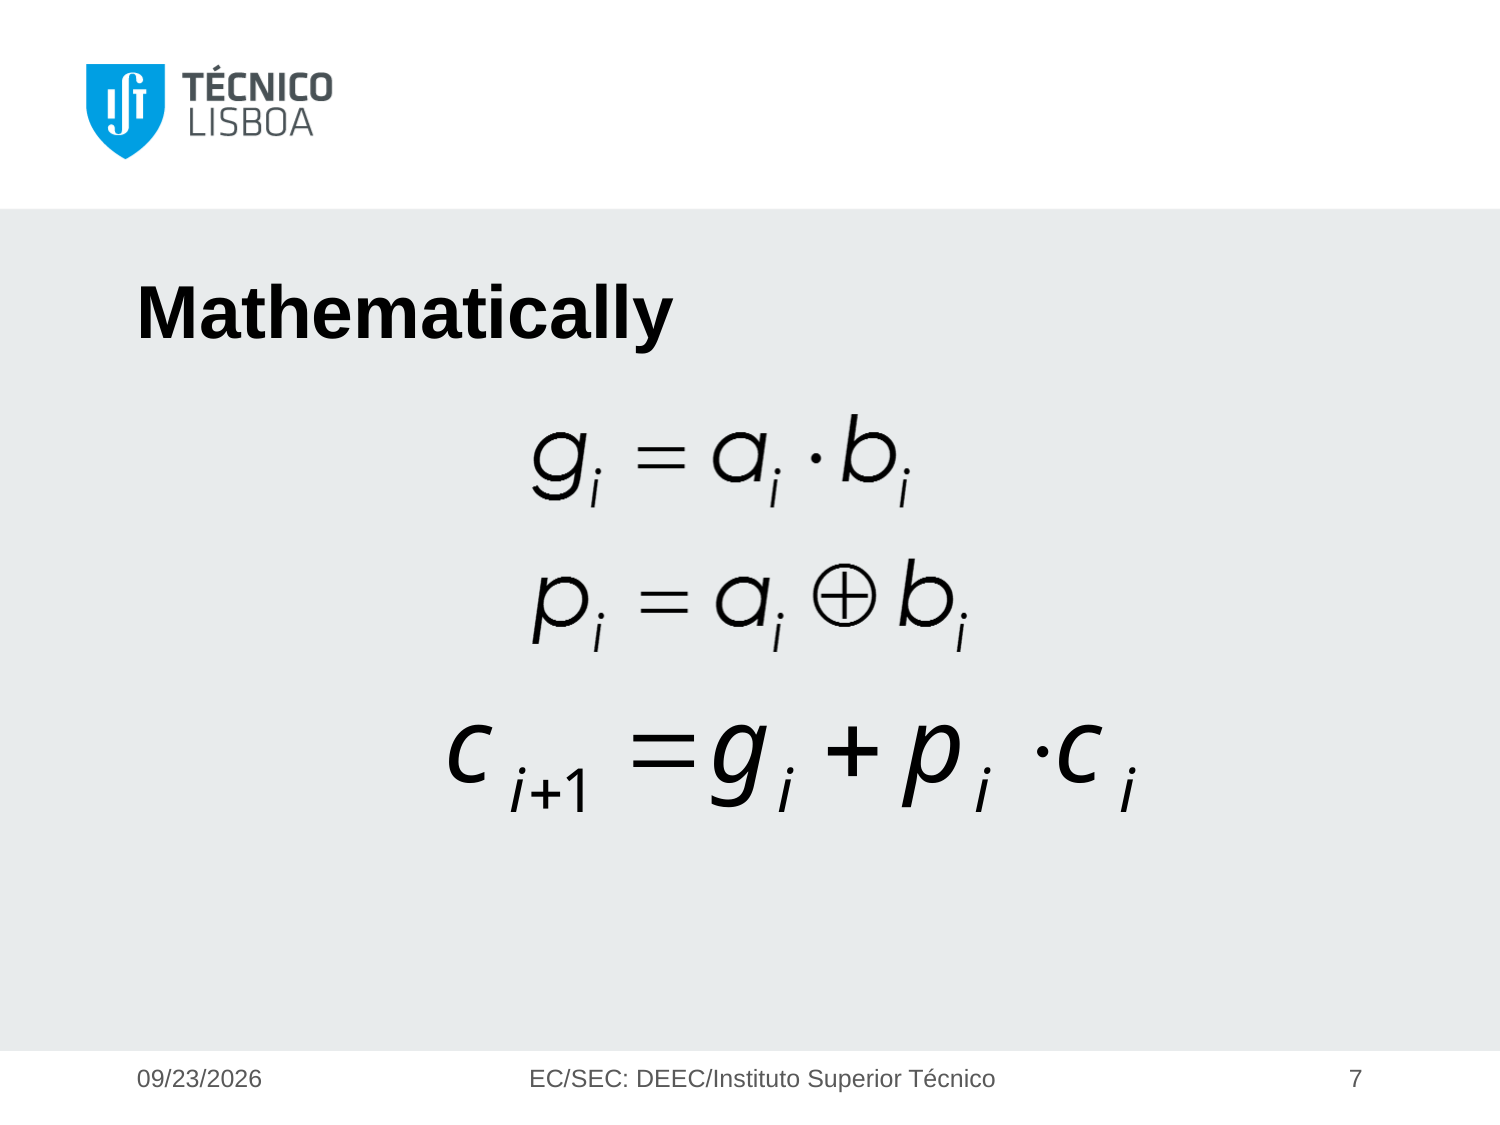

# Mathematically
EC/SEC: DEEC/Instituto Superior Técnico
5